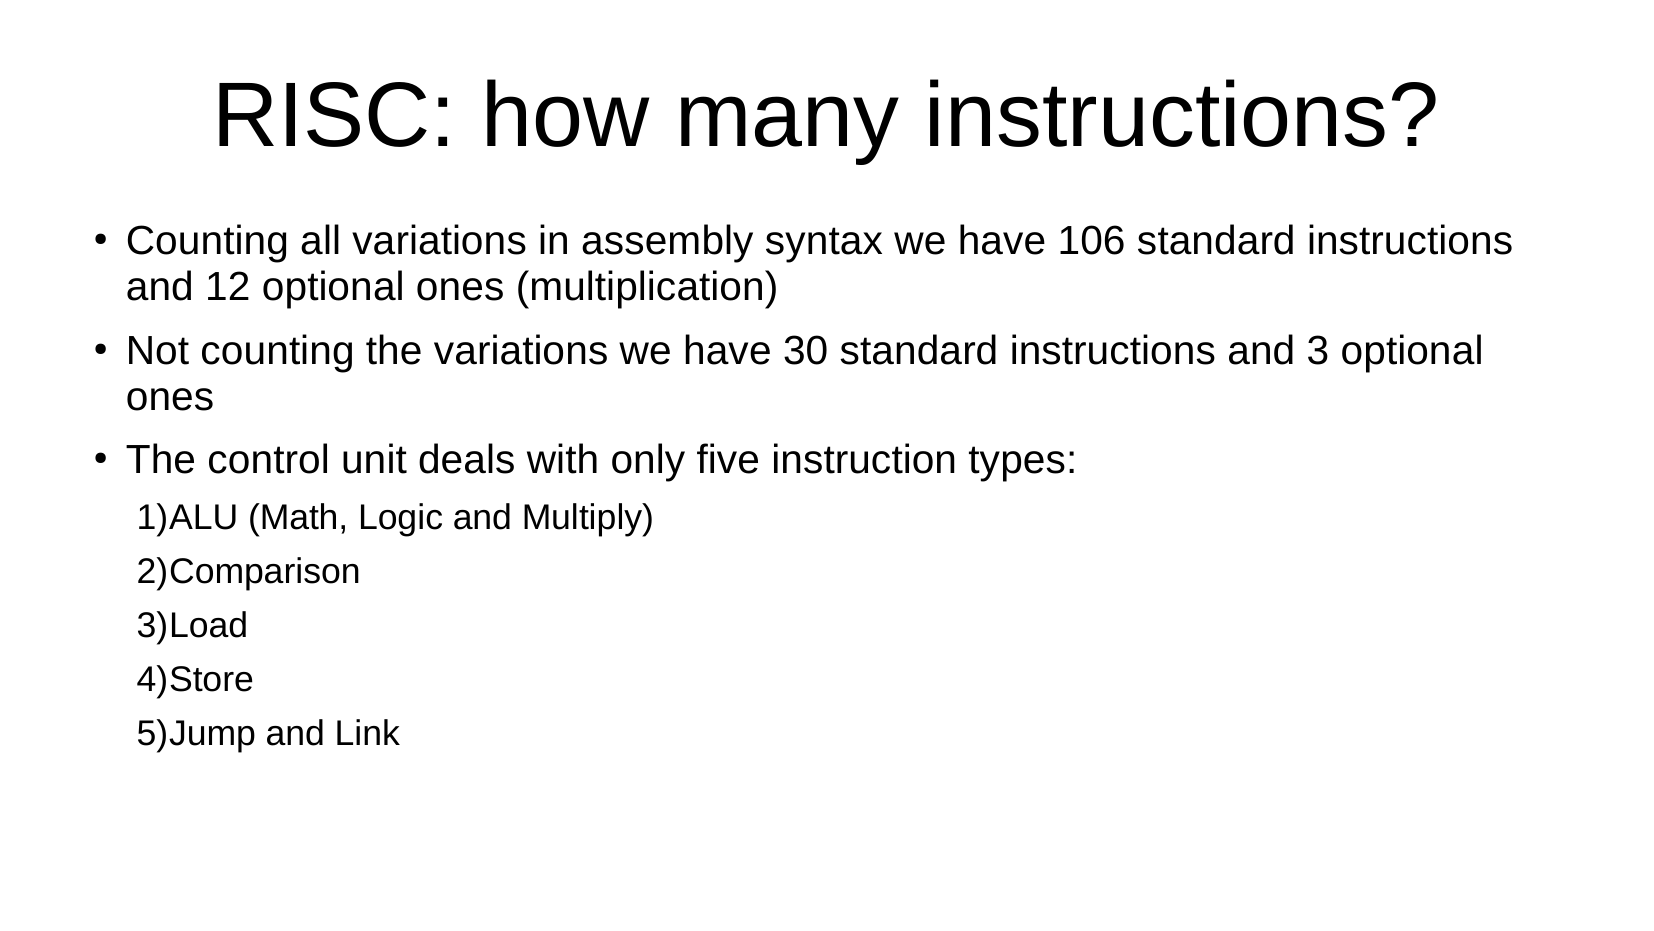

# RISC: how many instructions?
Counting all variations in assembly syntax we have 106 standard instructions and 12 optional ones (multiplication)
Not counting the variations we have 30 standard instructions and 3 optional ones
The control unit deals with only five instruction types:
ALU (Math, Logic and Multiply)
Comparison
Load
Store
Jump and Link